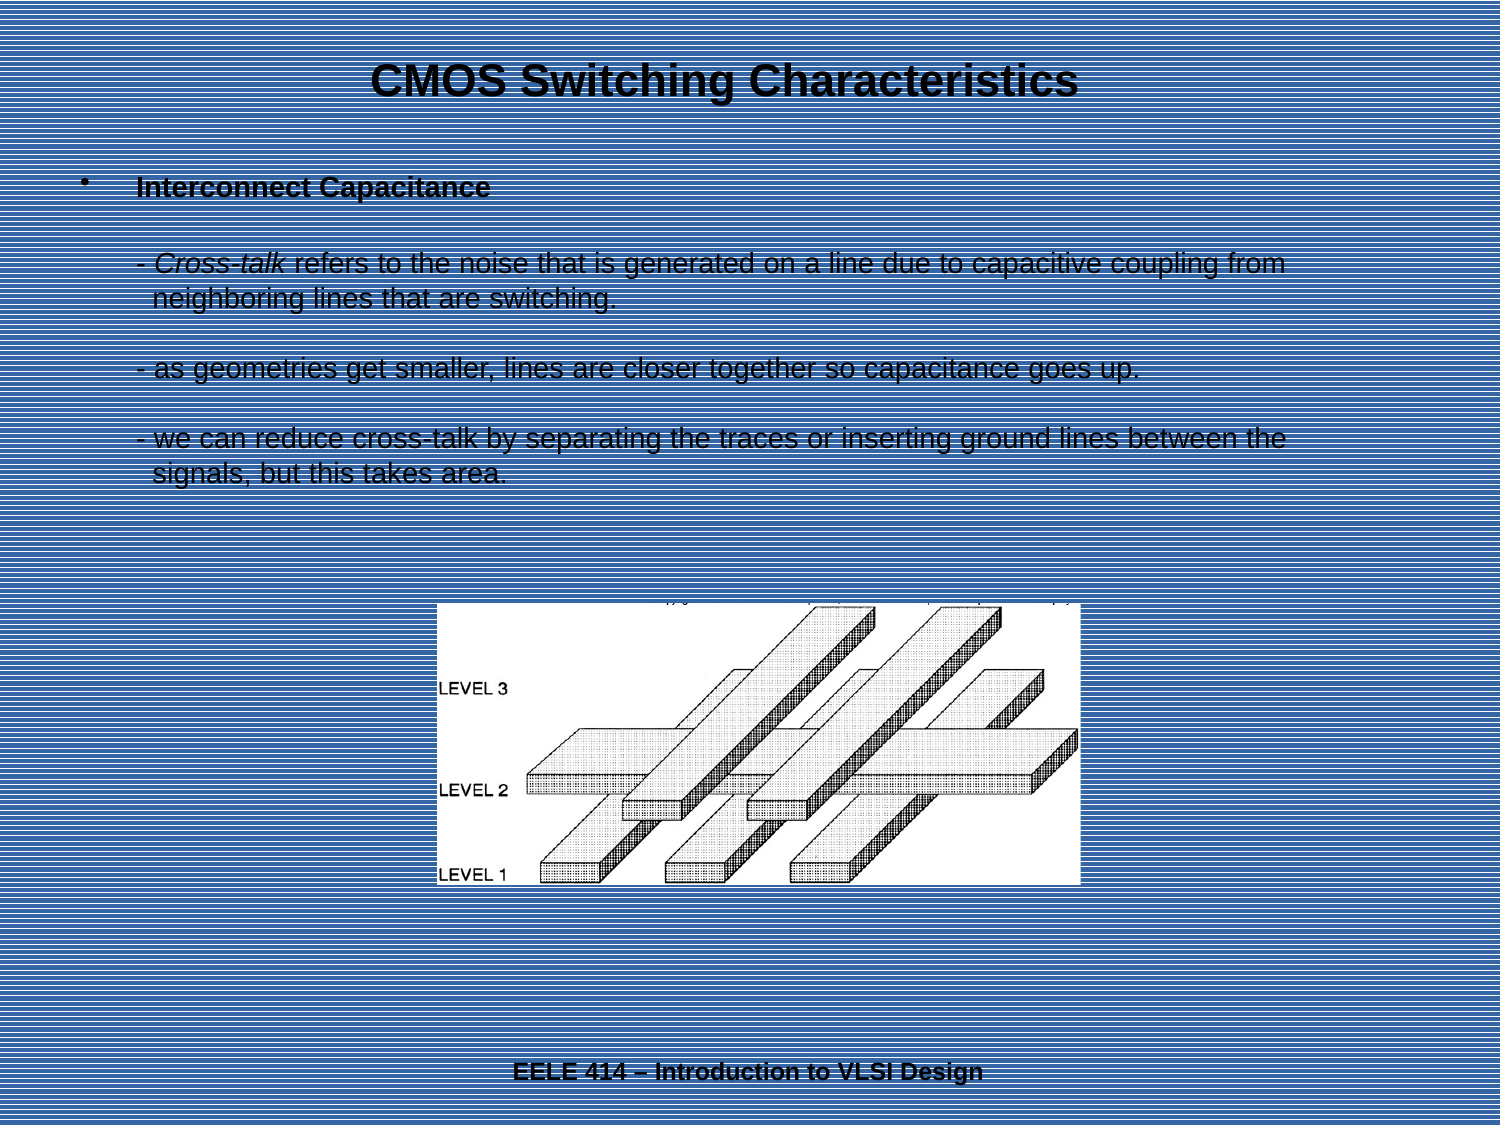

# CMOS Switching Characteristics
Interconnect Capacitance
	- Cross-talk refers to the noise that is generated on a line due to capacitive coupling from
 neighboring lines that are switching.
- as geometries get smaller, lines are closer together so capacitance goes up.
- we can reduce cross-talk by separating the traces or inserting ground lines between the
 signals, but this takes area.